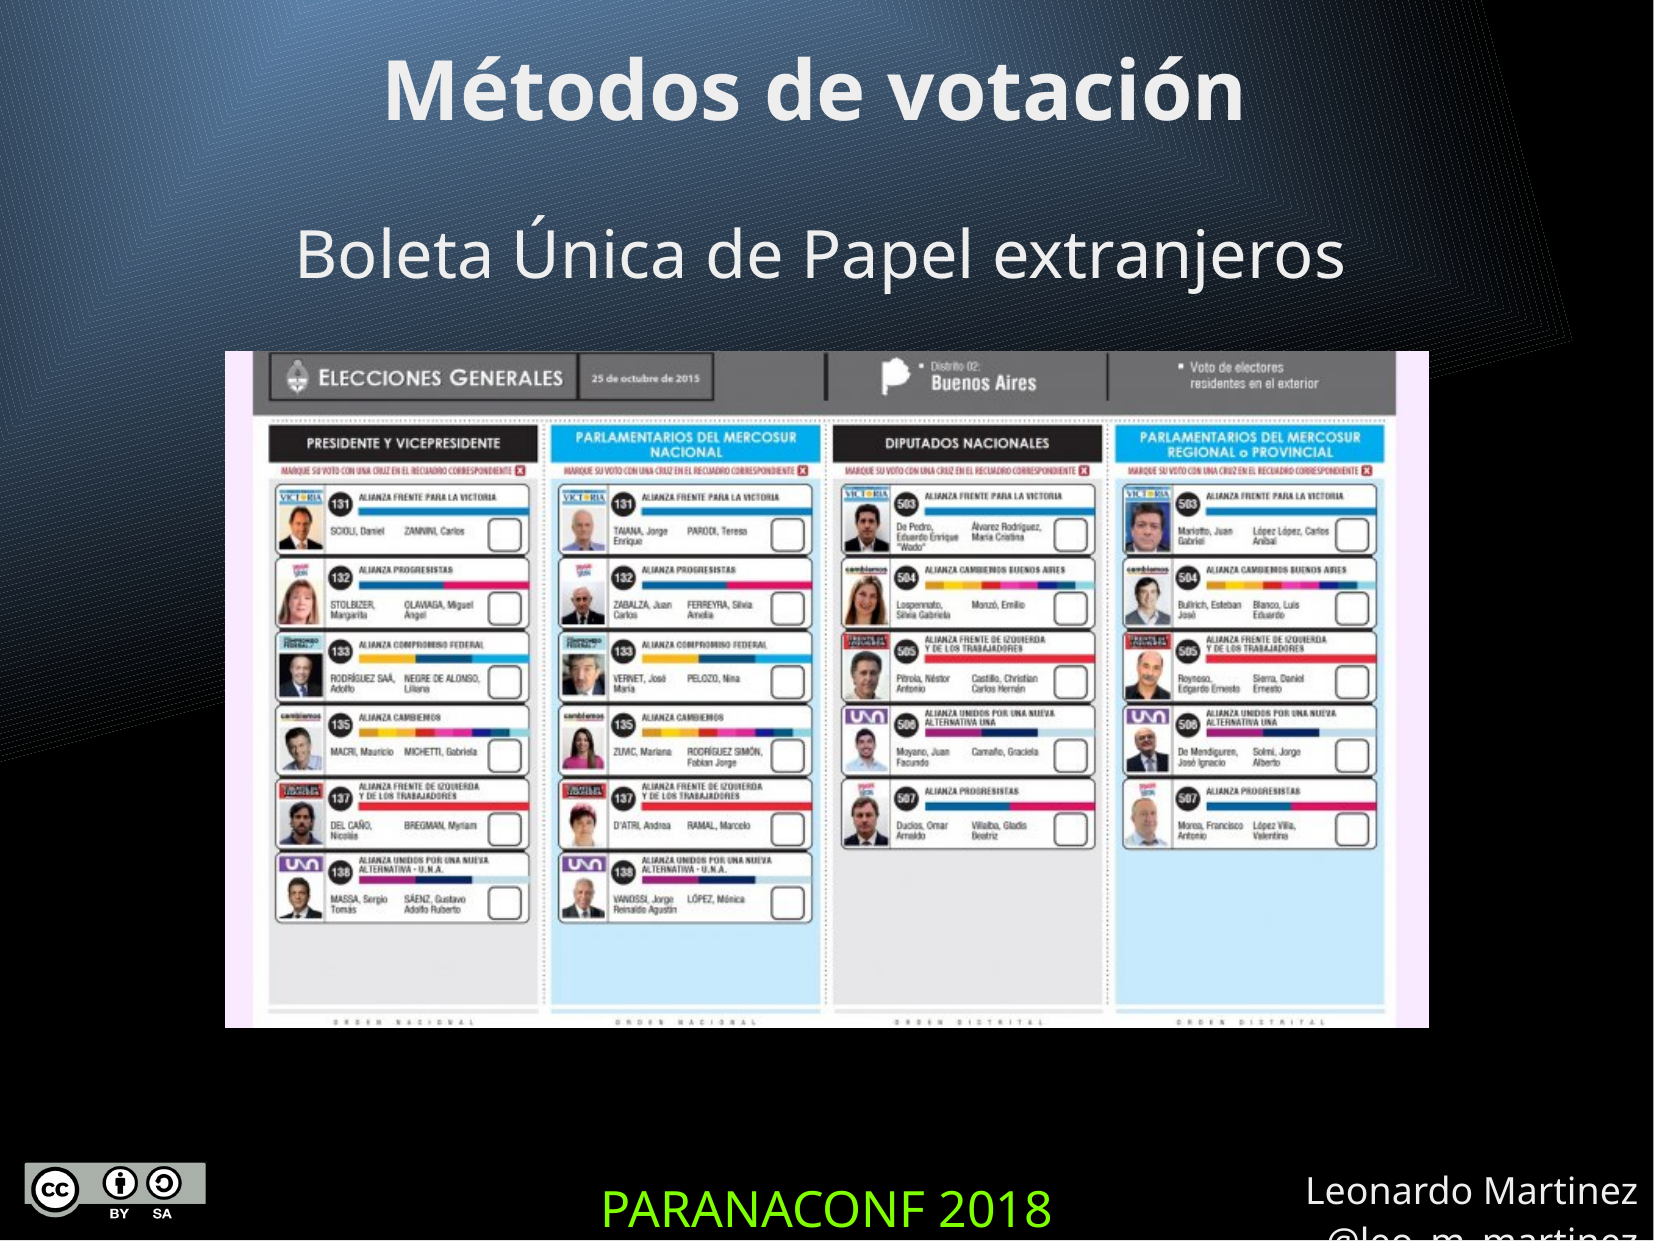

# Métodos de votación
Boleta Única de Papel extranjeros
Leonardo Martinez
@leo_m_martinez
PARANACONF 2018